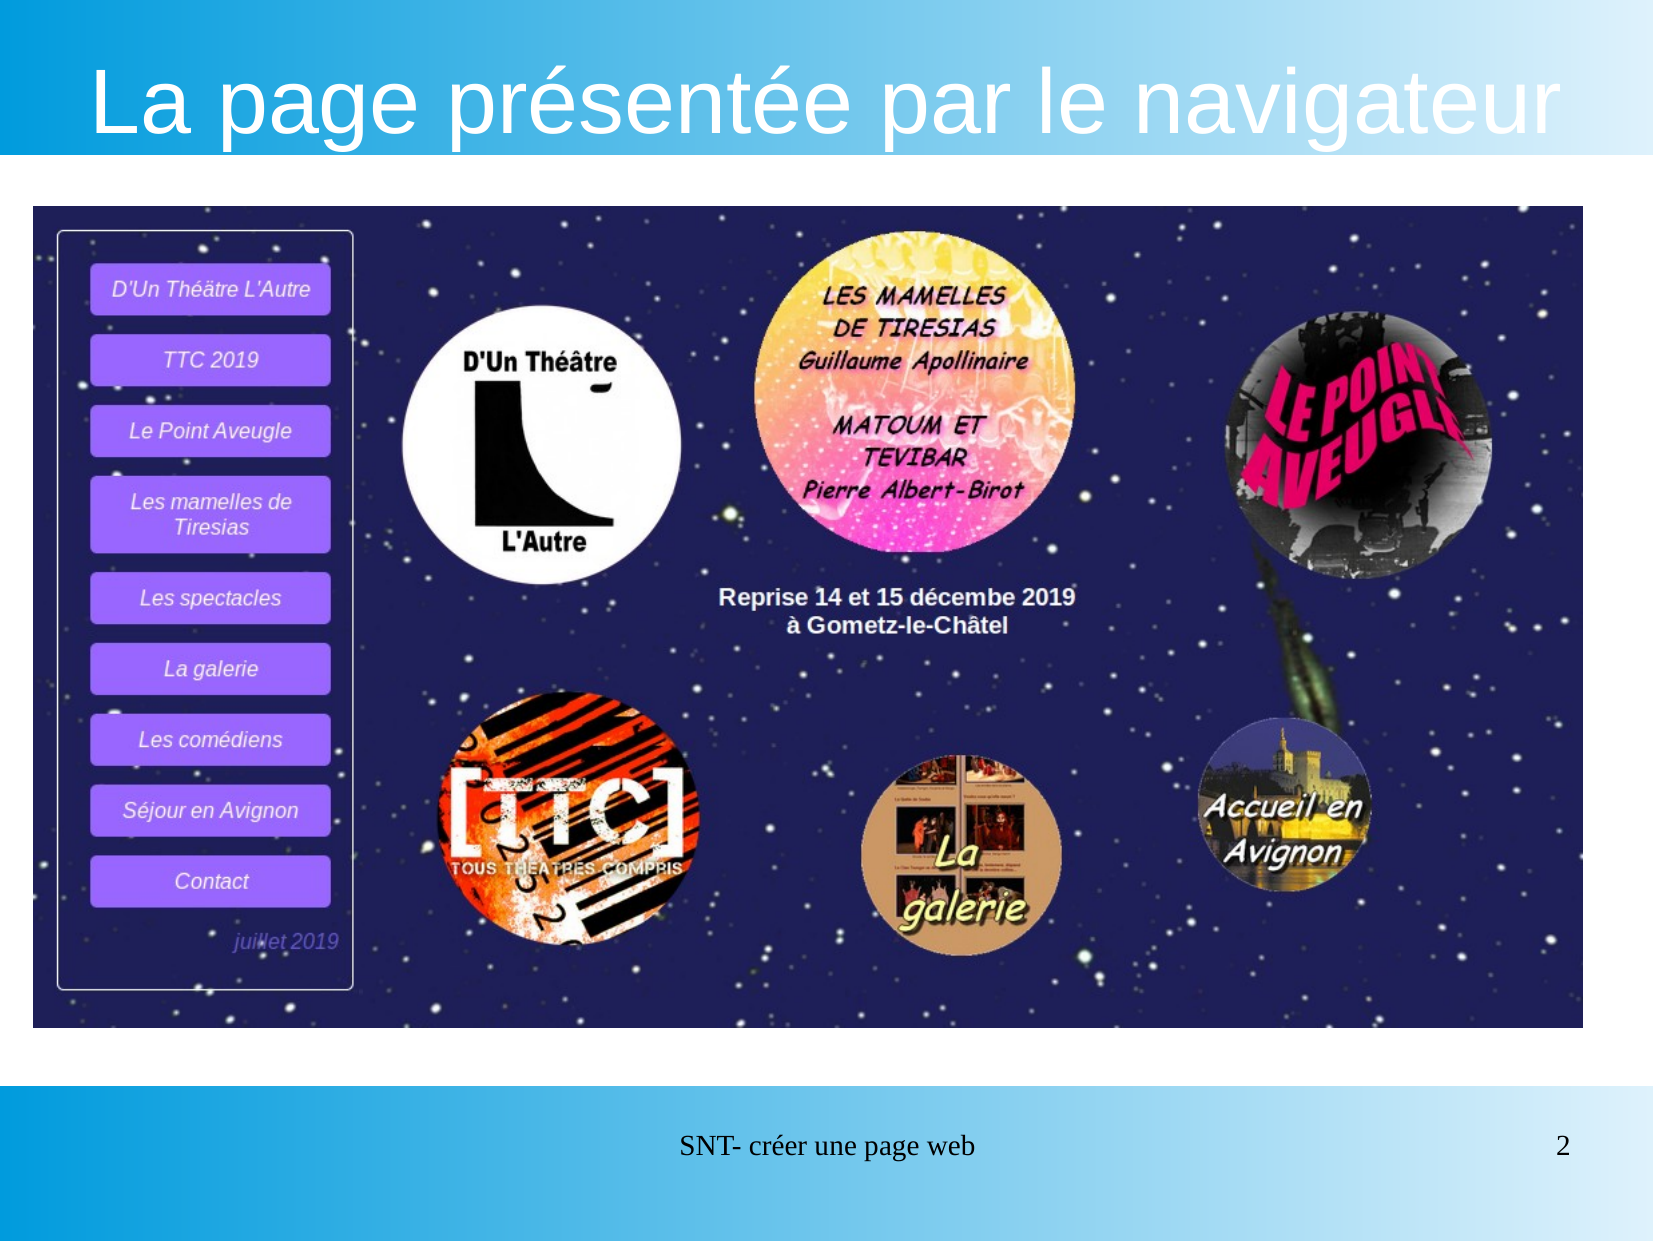

# La page présentée par le navigateur
SNT- créer une page web
2